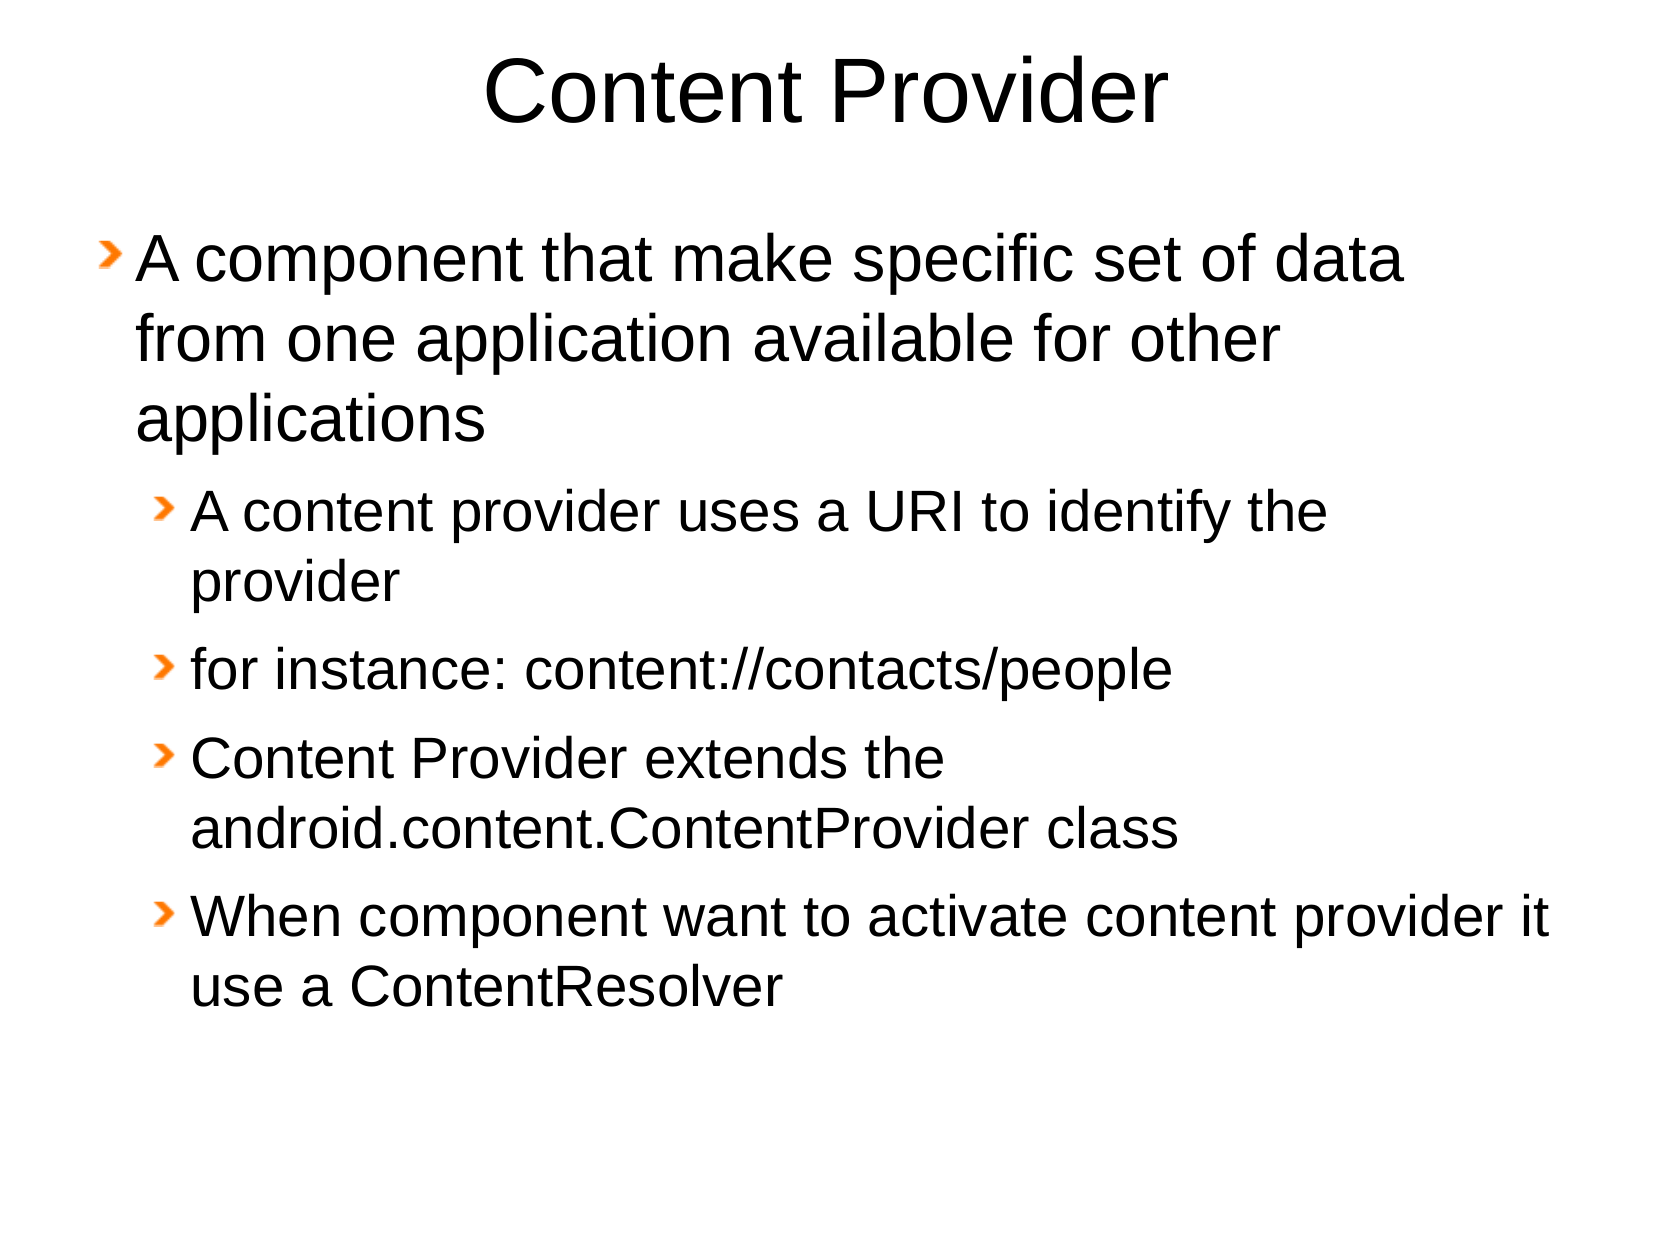

# Content Provider
A component that make specific set of data from one application available for other applications
A content provider uses a URI to identify the provider
for instance: content://contacts/people
Content Provider extends the android.content.ContentProvider class
When component want to activate content provider it use a ContentResolver